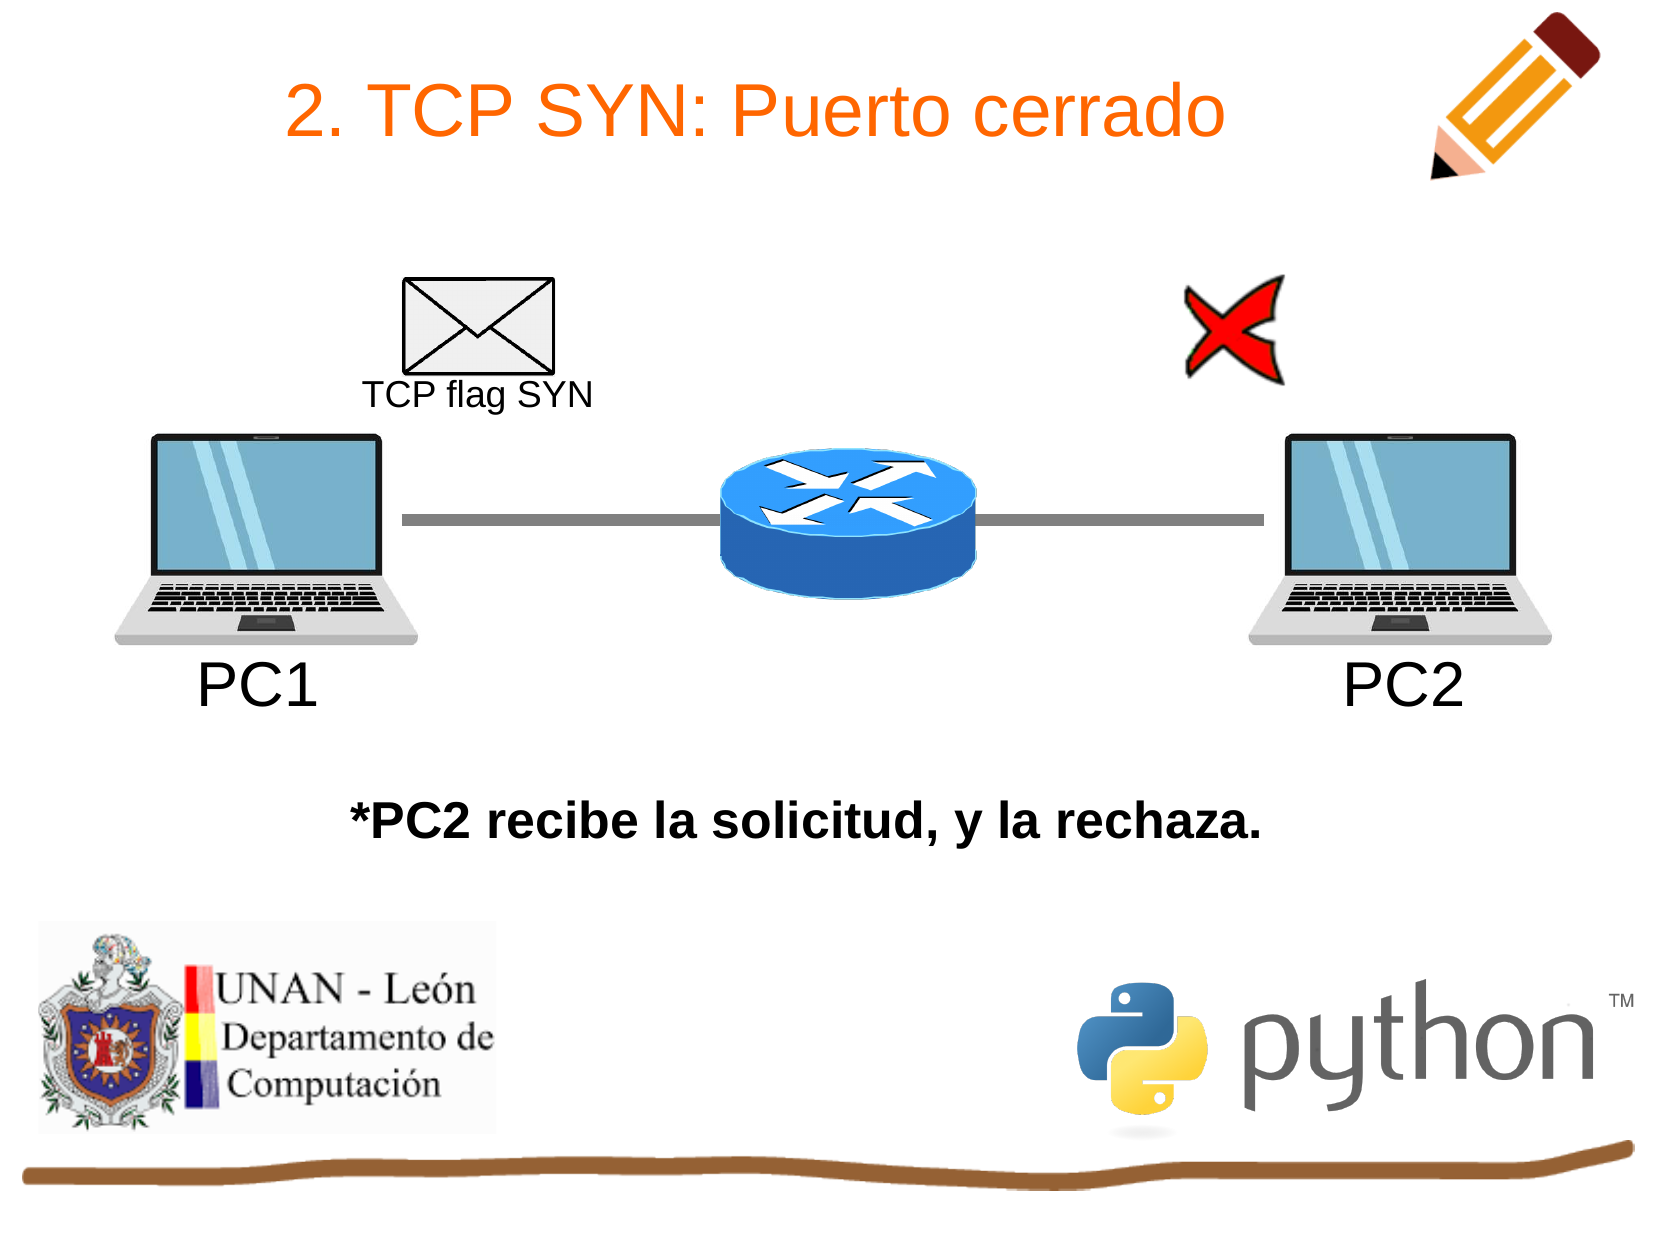

# 2. TCP SYN: Puerto cerrado
TCP flag SYN
PC1
PC2
*PC2 recibe la solicitud, y la rechaza.